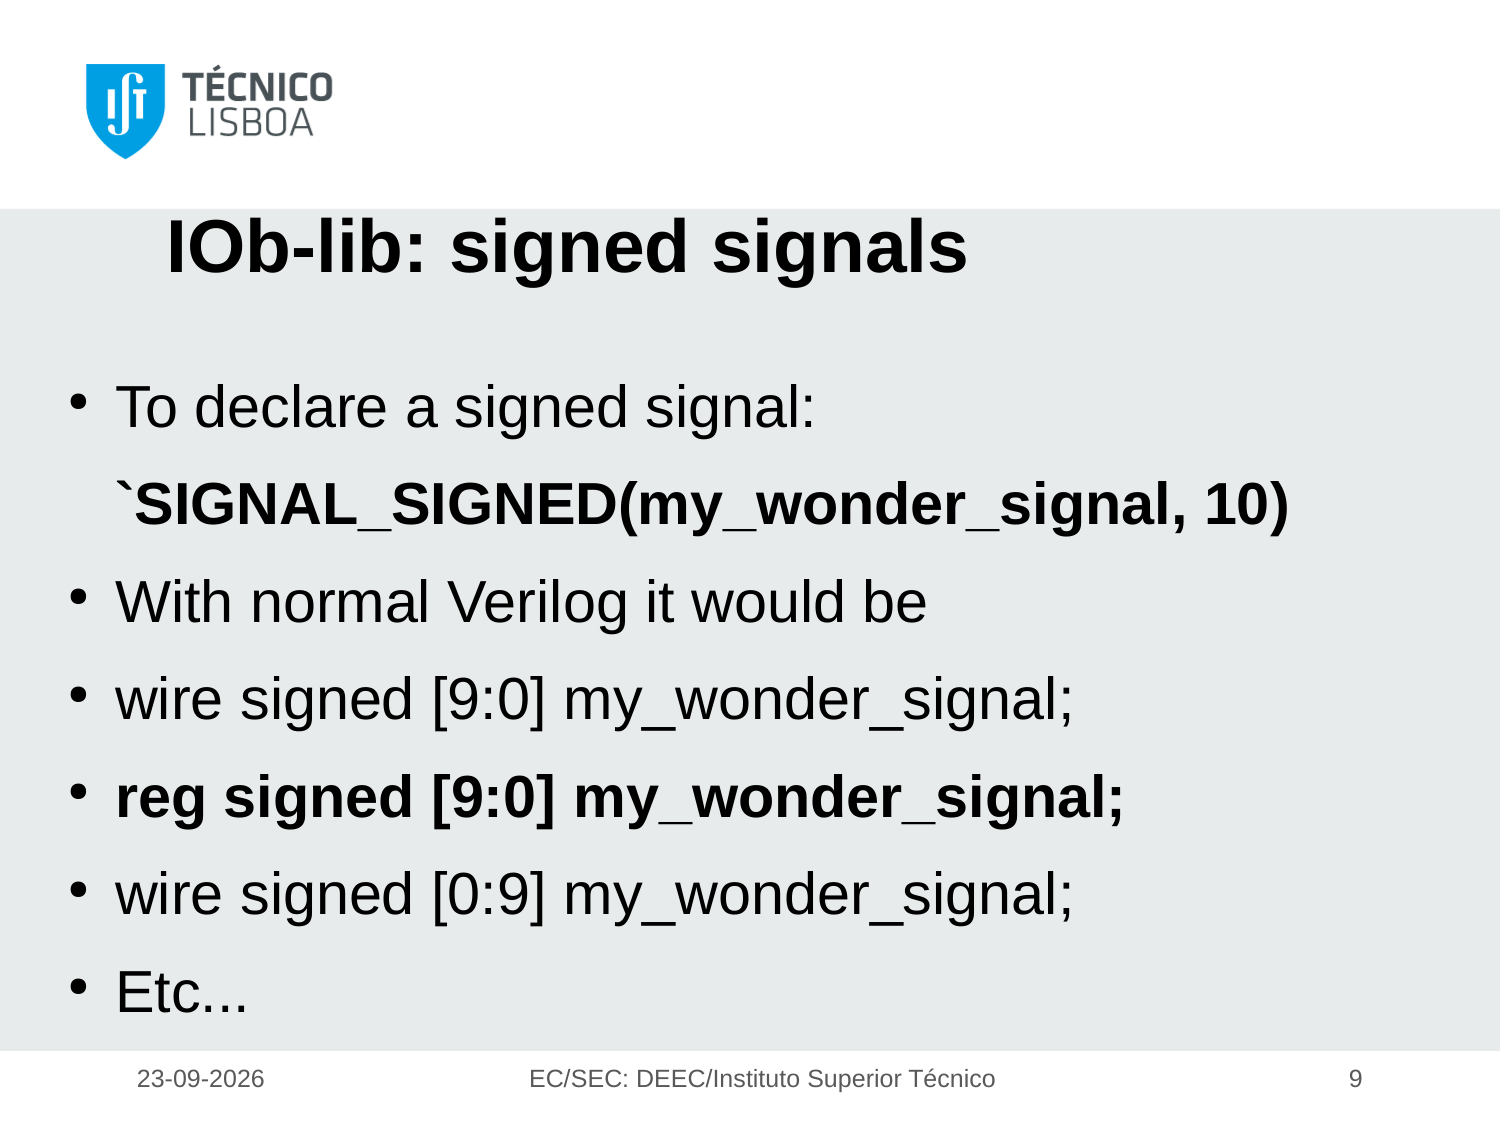

# IOb-lib: signed signals
To declare a signed signal:
`SIGNAL_SIGNED(my_wonder_signal, 10)
With normal Verilog it would be
wire signed [9:0] my_wonder_signal;
reg signed [9:0] my_wonder_signal;
wire signed [0:9] my_wonder_signal;
Etc...
EC/SEC: DEEC/Instituto Superior Técnico